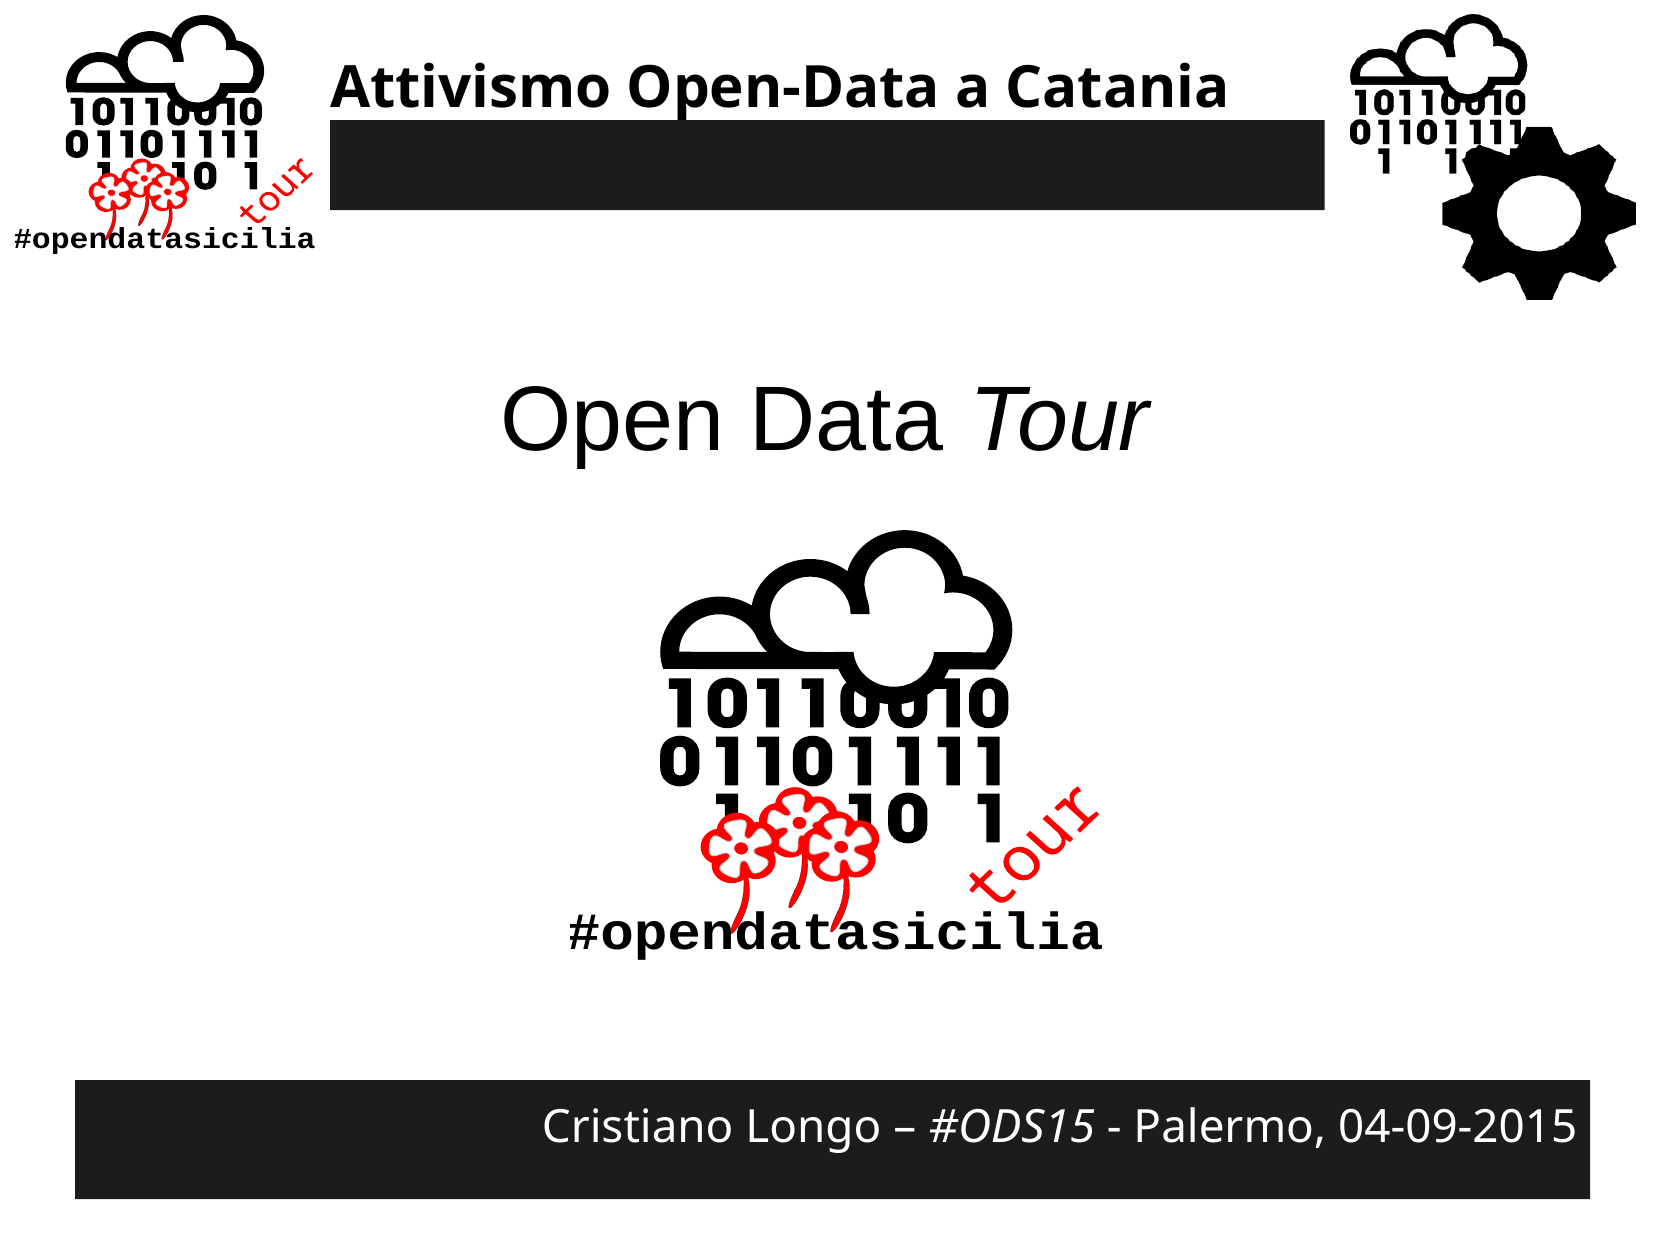

# Attivismo Open-Data a Catania
Open Data Tour
 Cristiano Longo – #ODS15 - Palermo, 04-09-2015